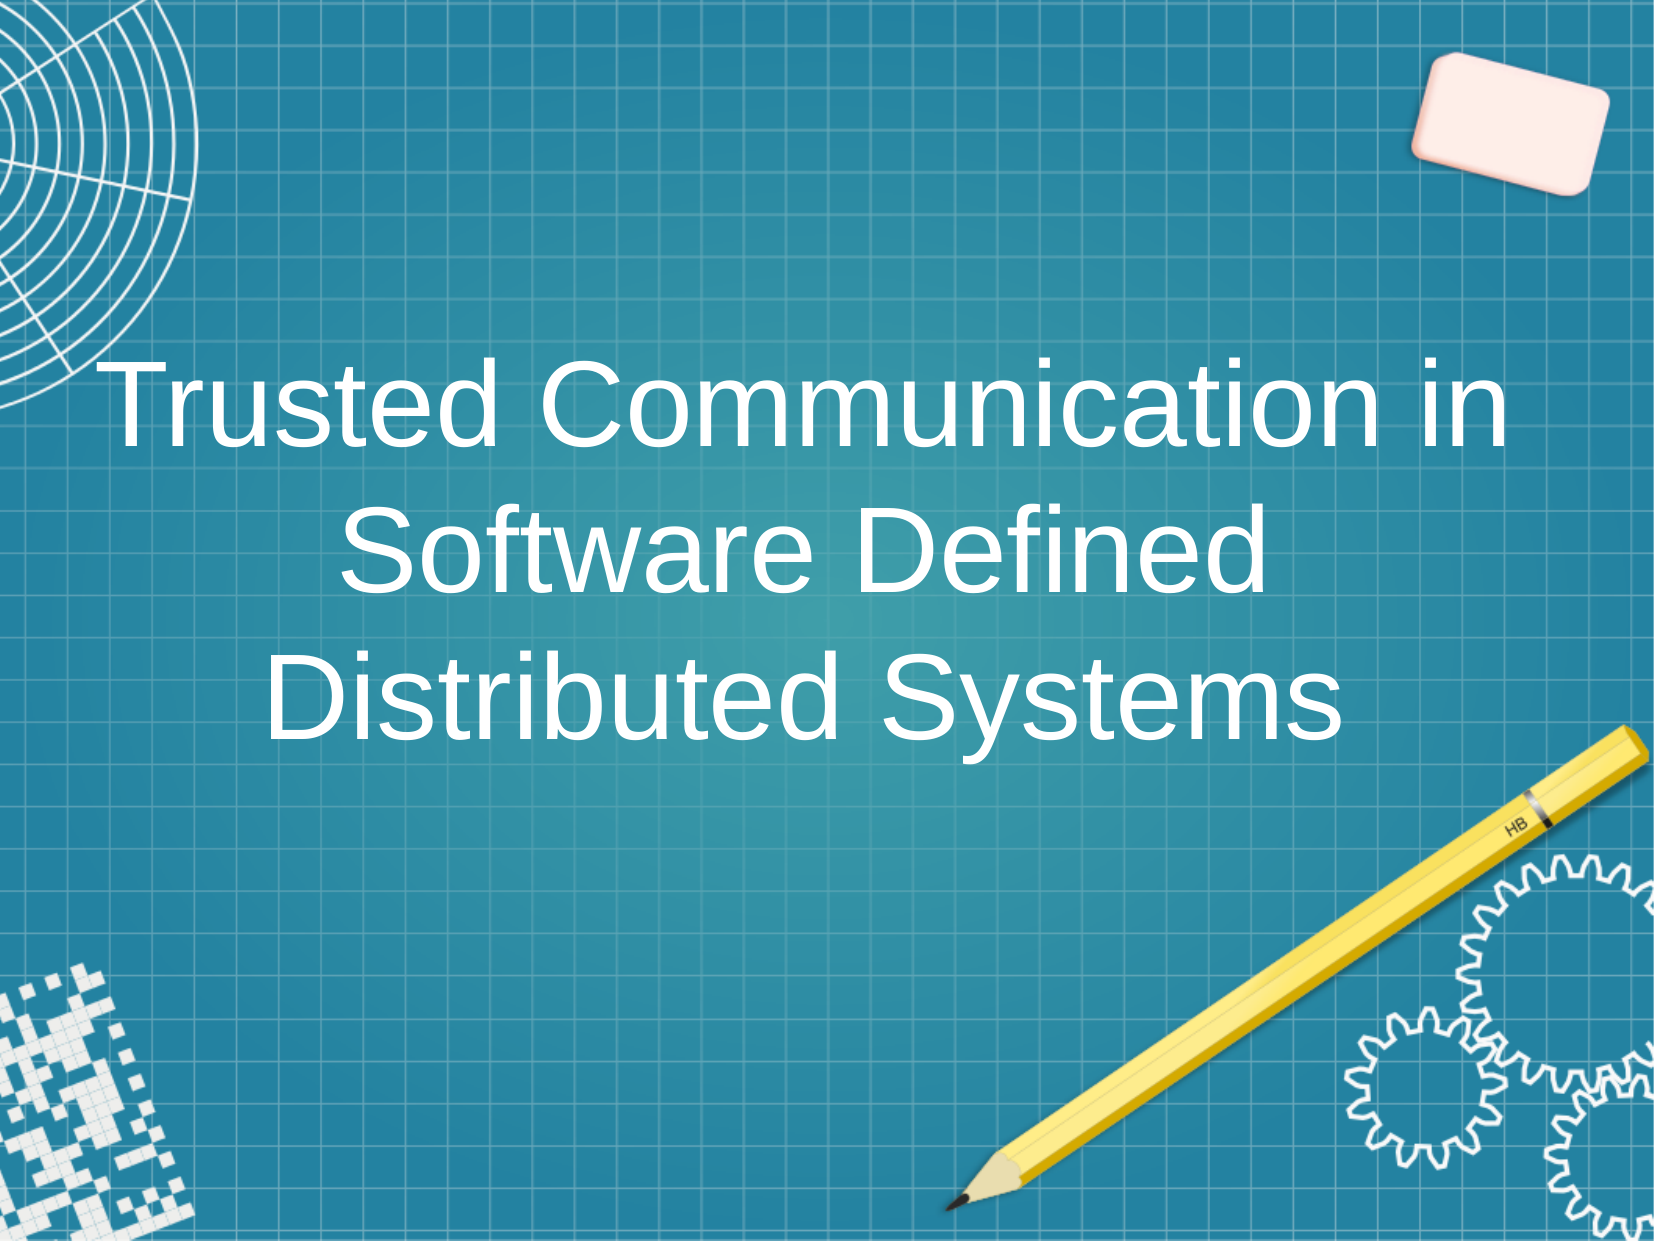

# Trusted Communication in Software Defined Distributed Systems